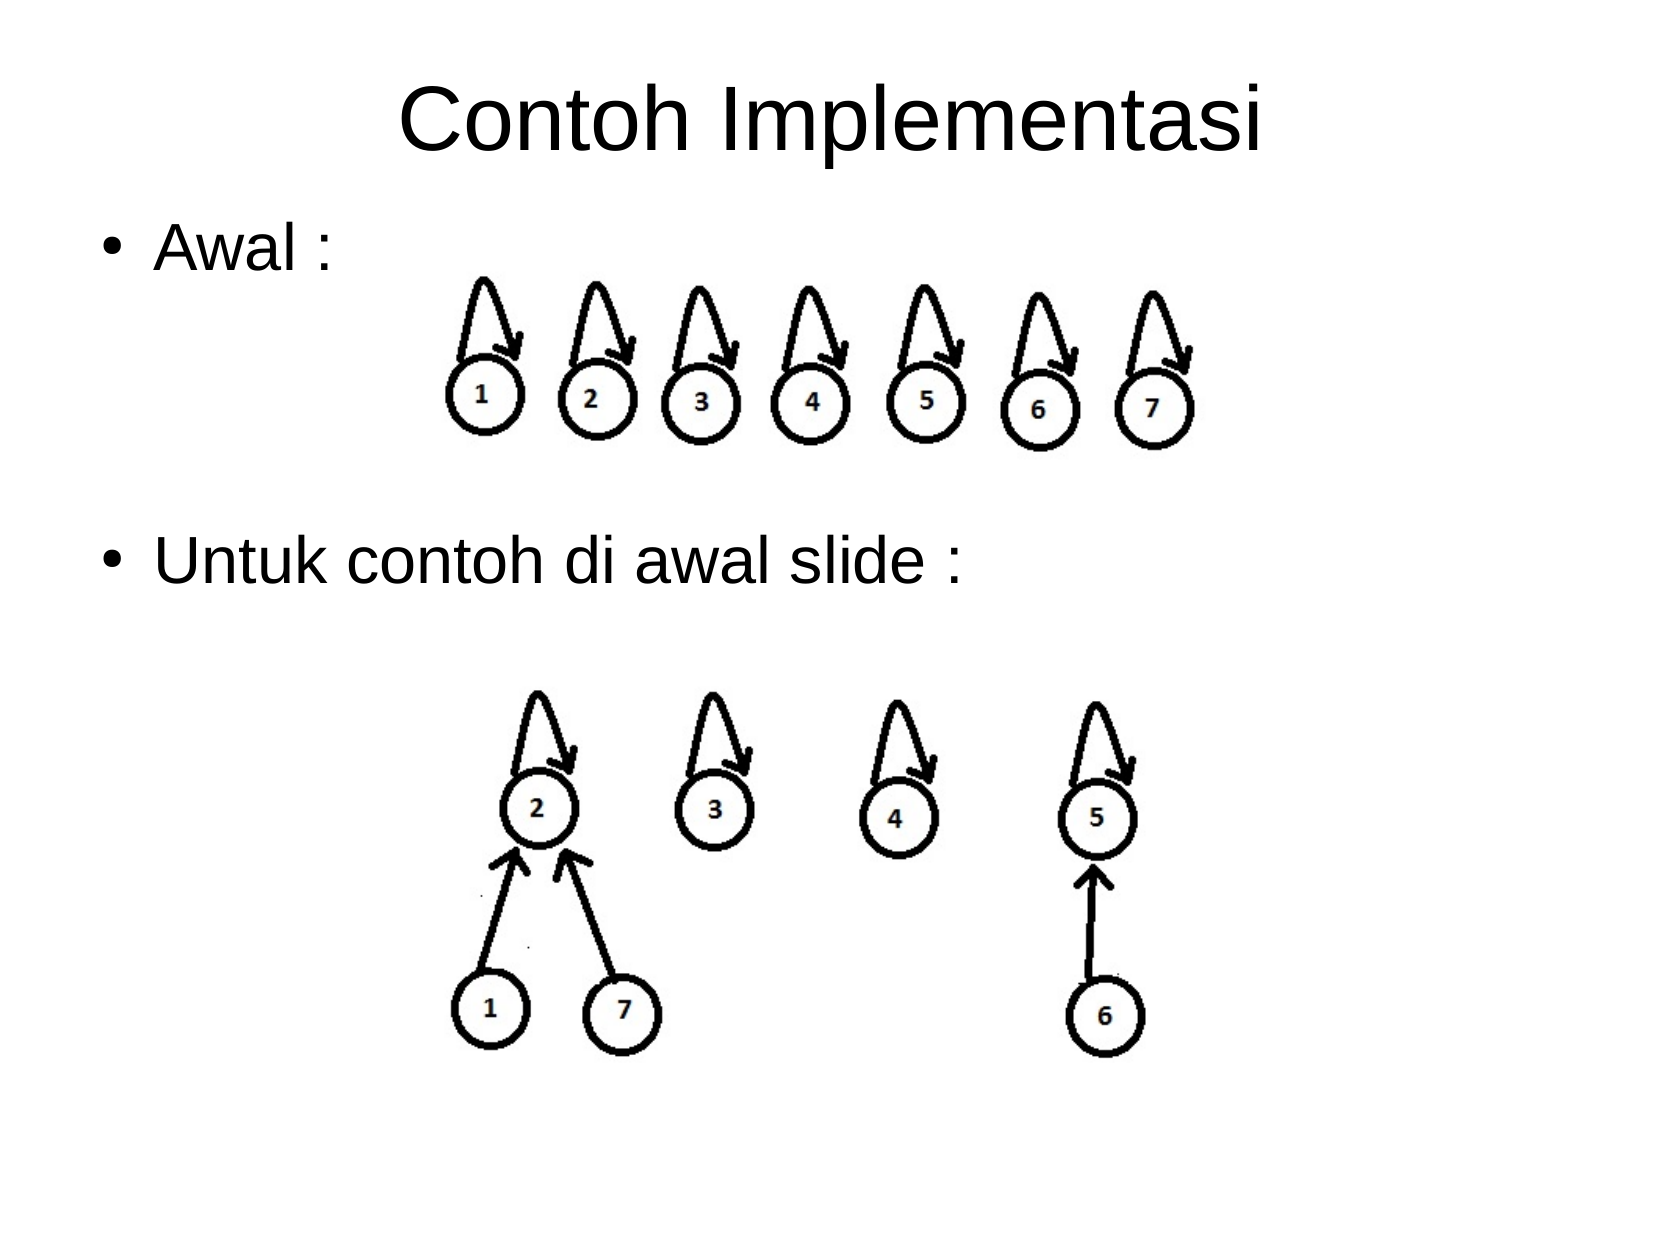

# Contoh Implementasi
Awal :
Untuk contoh di awal slide :